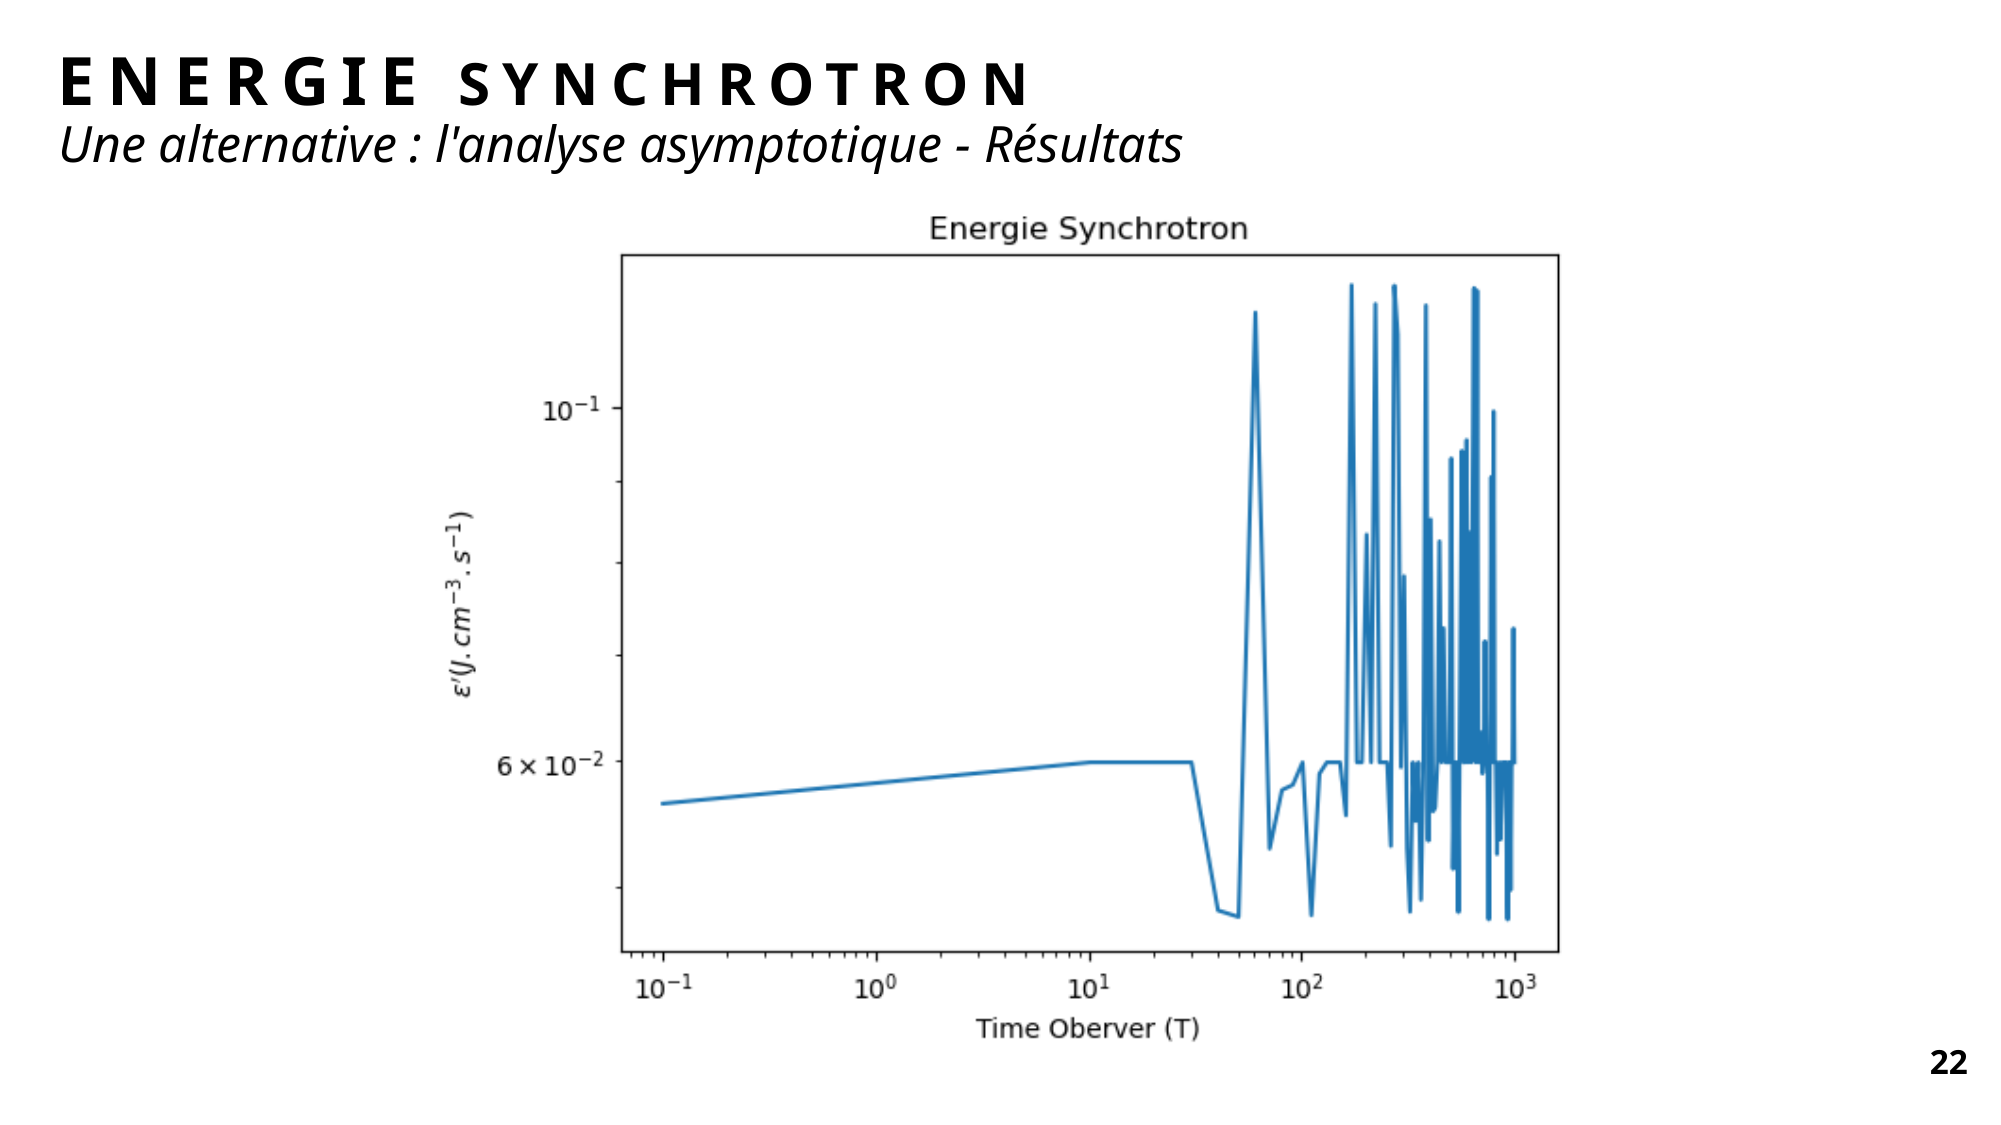

# Energie synchrotron
Une alternative : l'analyse asymptotique - Résultats
Mines Paris | PSL
22